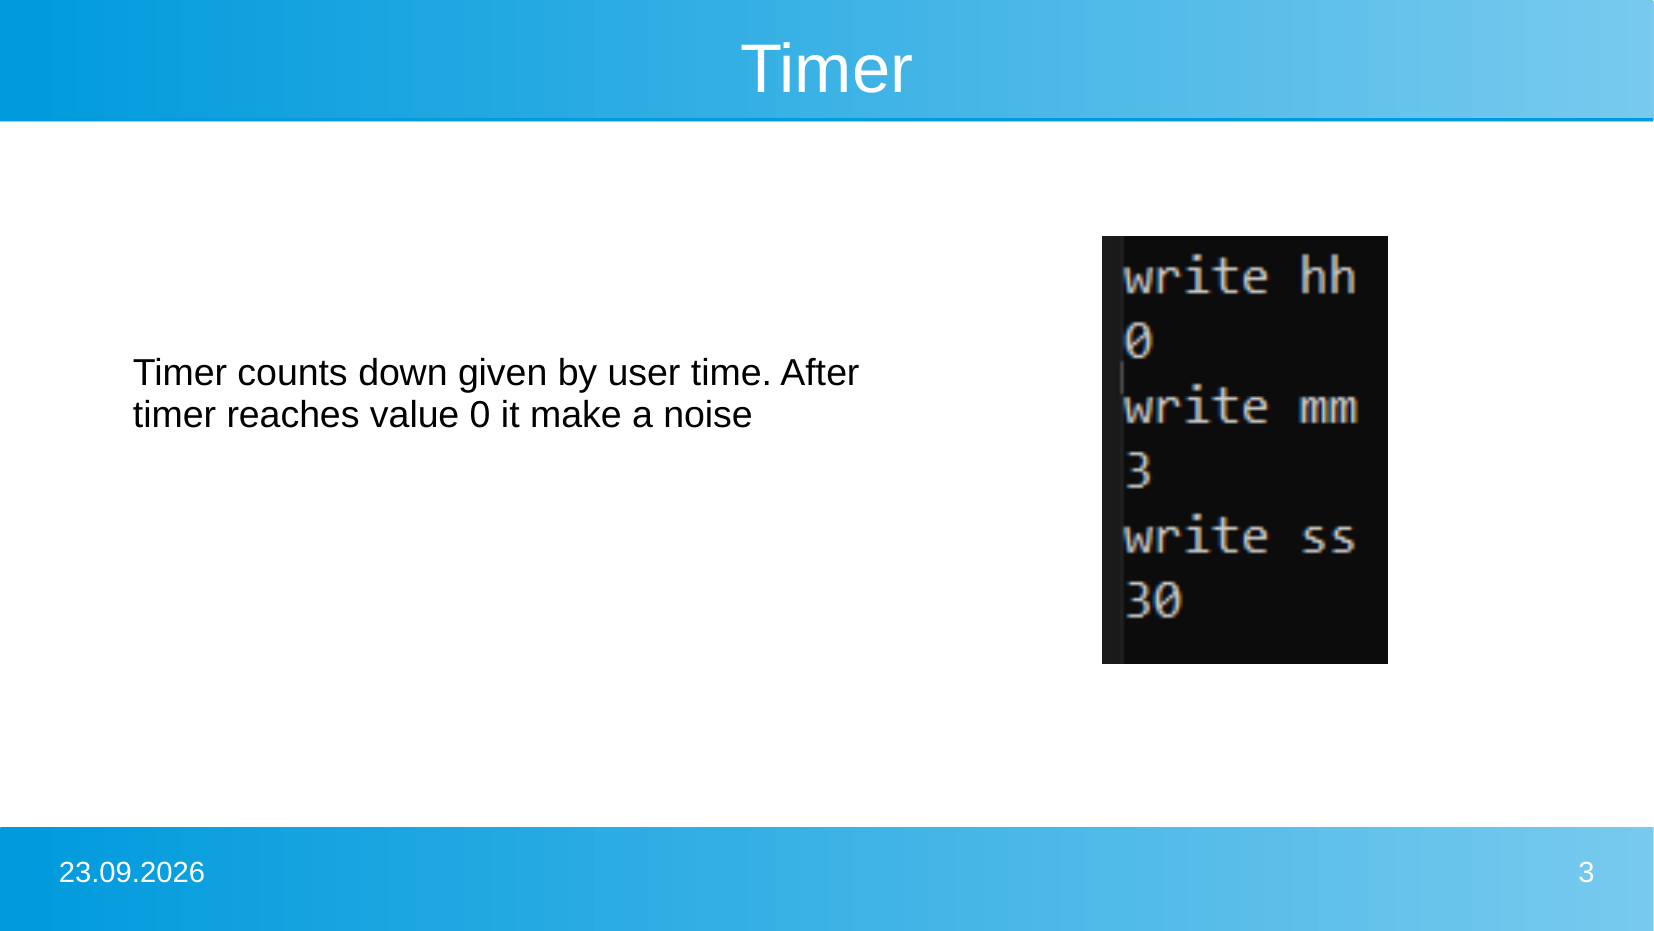

# Timer
Timer counts down given by user time. After timer reaches value 0 it make a noise
3